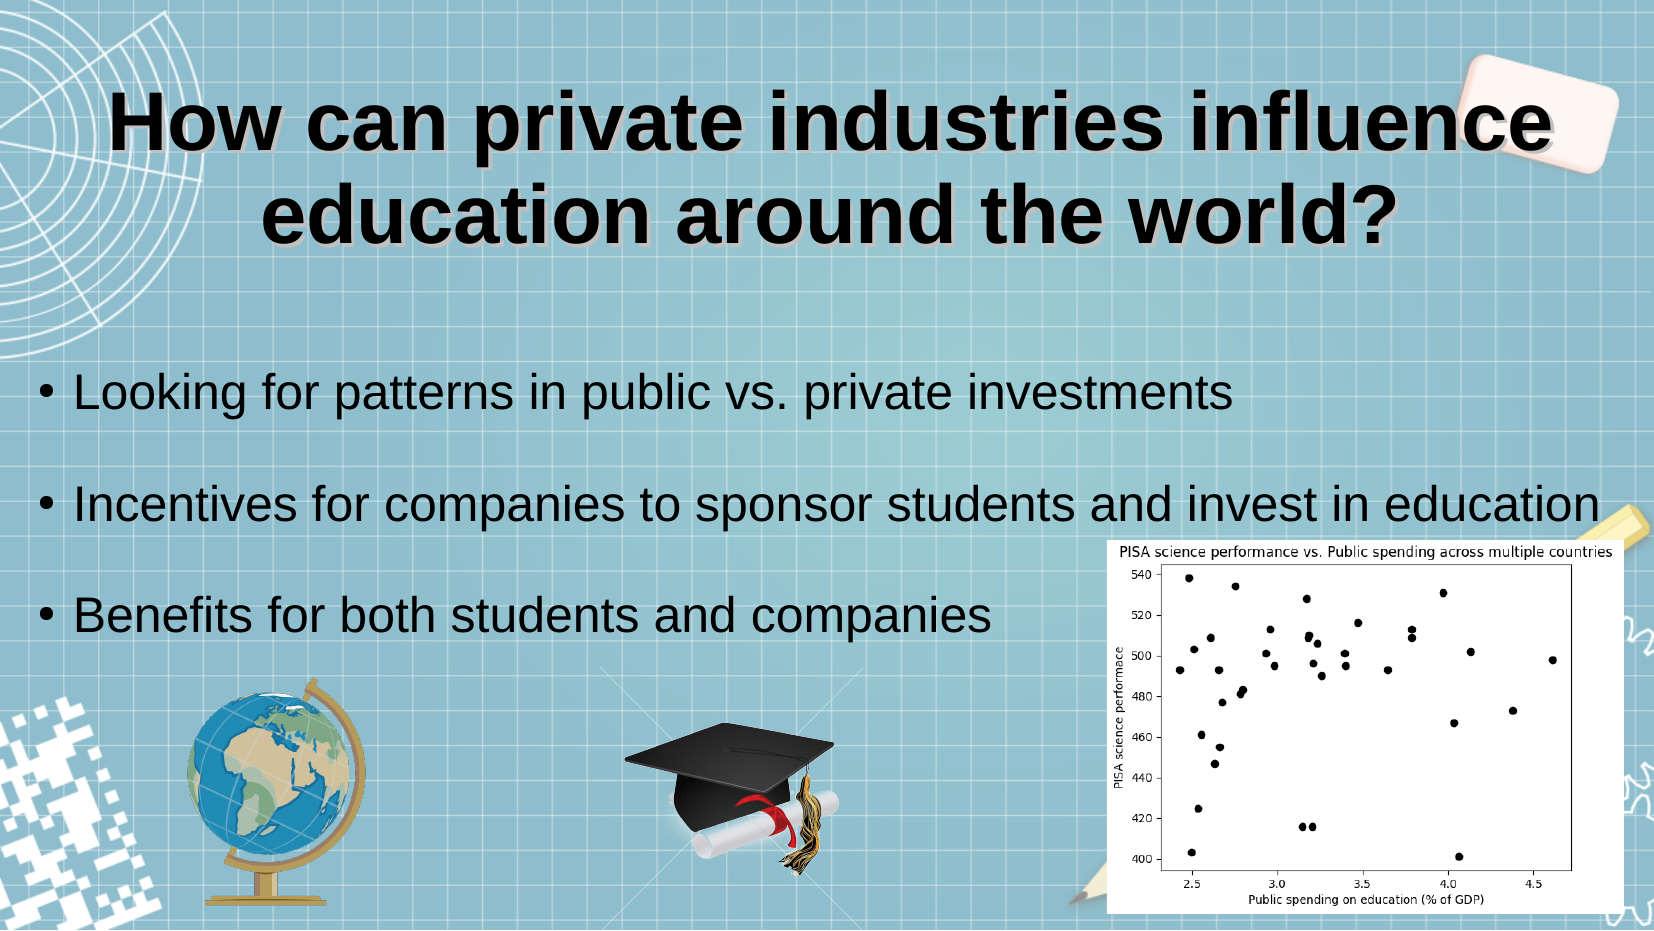

# How can private industries influence education around the world?
Looking for patterns in public vs. private investments
Incentives for companies to sponsor students and invest in education
Benefits for both students and companies